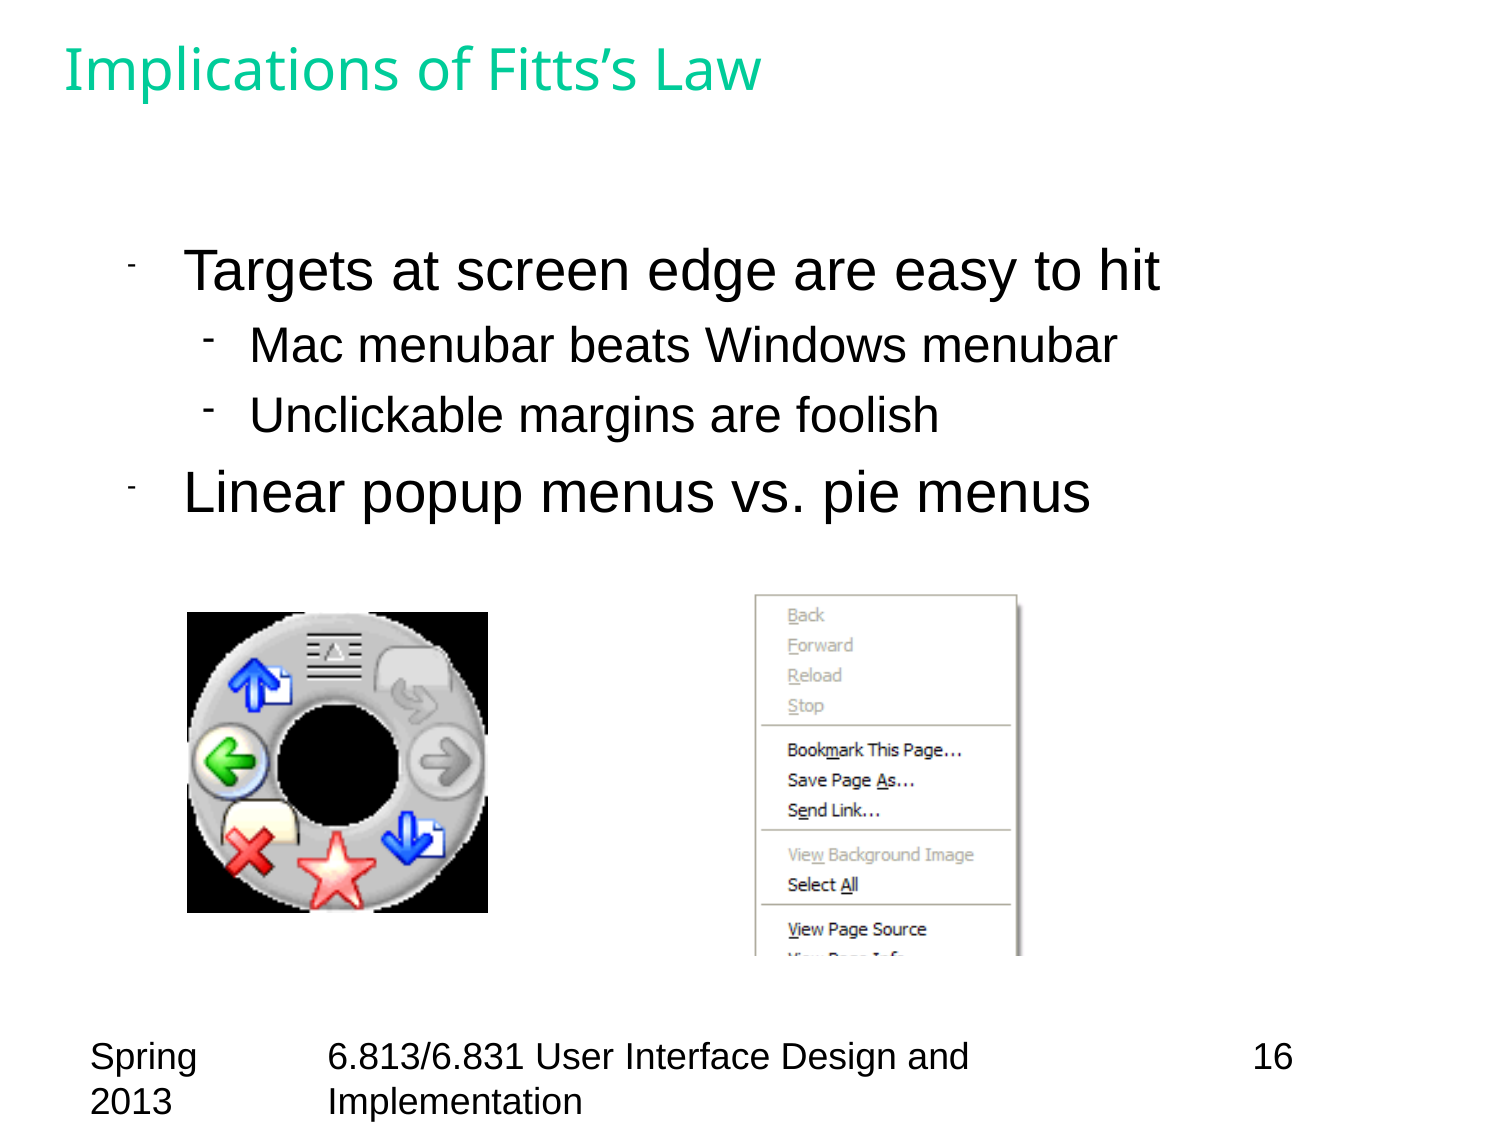

# Implications of Fitts’s Law
Targets at screen edge are easy to hit
Mac menubar beats Windows menubar
Unclickable margins are foolish
Linear popup menus vs. pie menus
Spring 2013
6.813/6.831 User Interface Design and Implementation